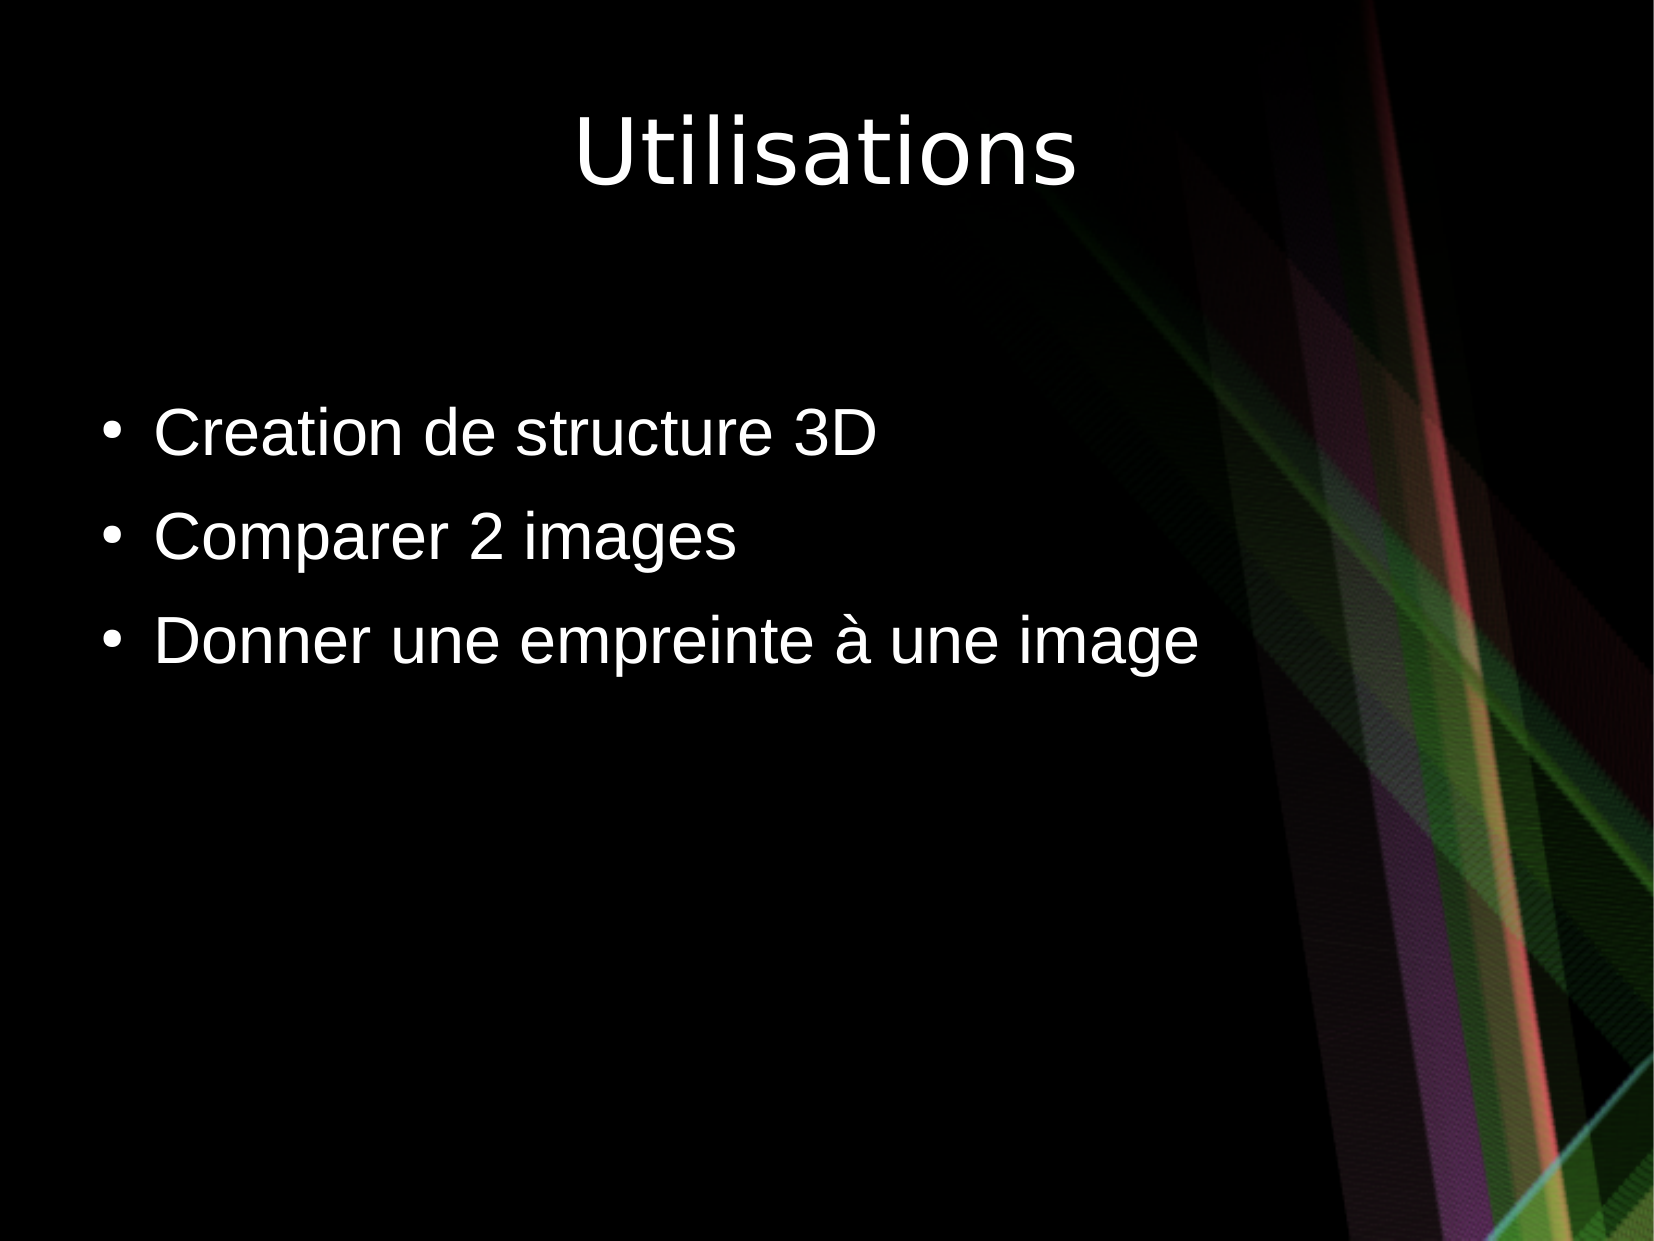

# Utilisations
Creation de structure 3D
Comparer 2 images
Donner une empreinte à une image